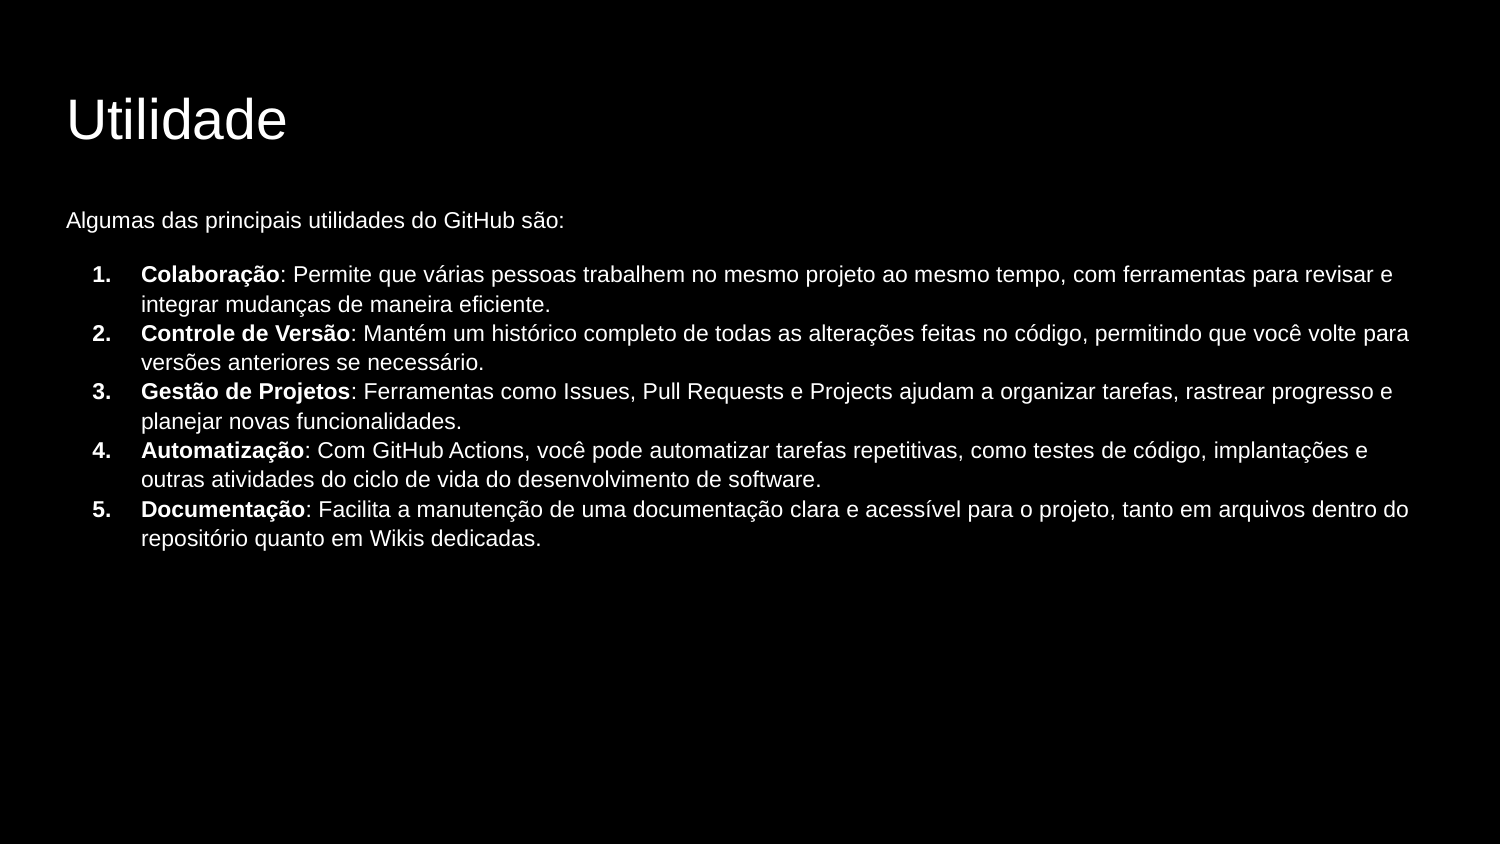

# Utilidade
Algumas das principais utilidades do GitHub são:
Colaboração: Permite que várias pessoas trabalhem no mesmo projeto ao mesmo tempo, com ferramentas para revisar e integrar mudanças de maneira eficiente.
Controle de Versão: Mantém um histórico completo de todas as alterações feitas no código, permitindo que você volte para versões anteriores se necessário.
Gestão de Projetos: Ferramentas como Issues, Pull Requests e Projects ajudam a organizar tarefas, rastrear progresso e planejar novas funcionalidades.
Automatização: Com GitHub Actions, você pode automatizar tarefas repetitivas, como testes de código, implantações e outras atividades do ciclo de vida do desenvolvimento de software.
Documentação: Facilita a manutenção de uma documentação clara e acessível para o projeto, tanto em arquivos dentro do repositório quanto em Wikis dedicadas.